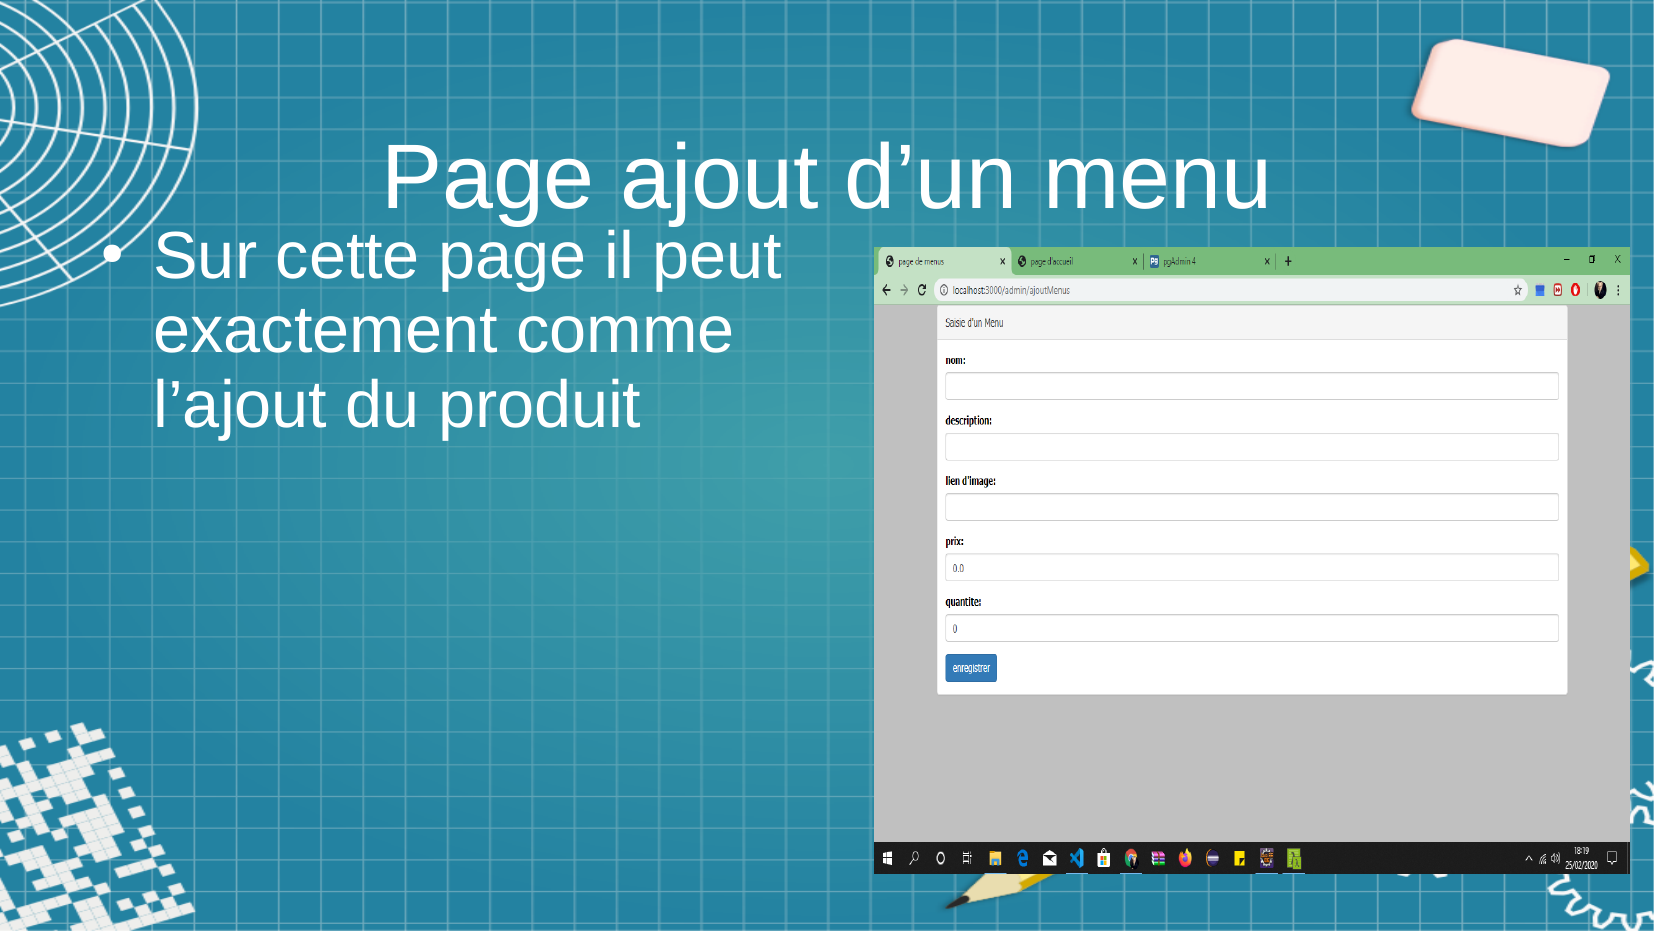

# Page ajout d’un menu
Sur cette page il peut exactement comme l’ajout du produit